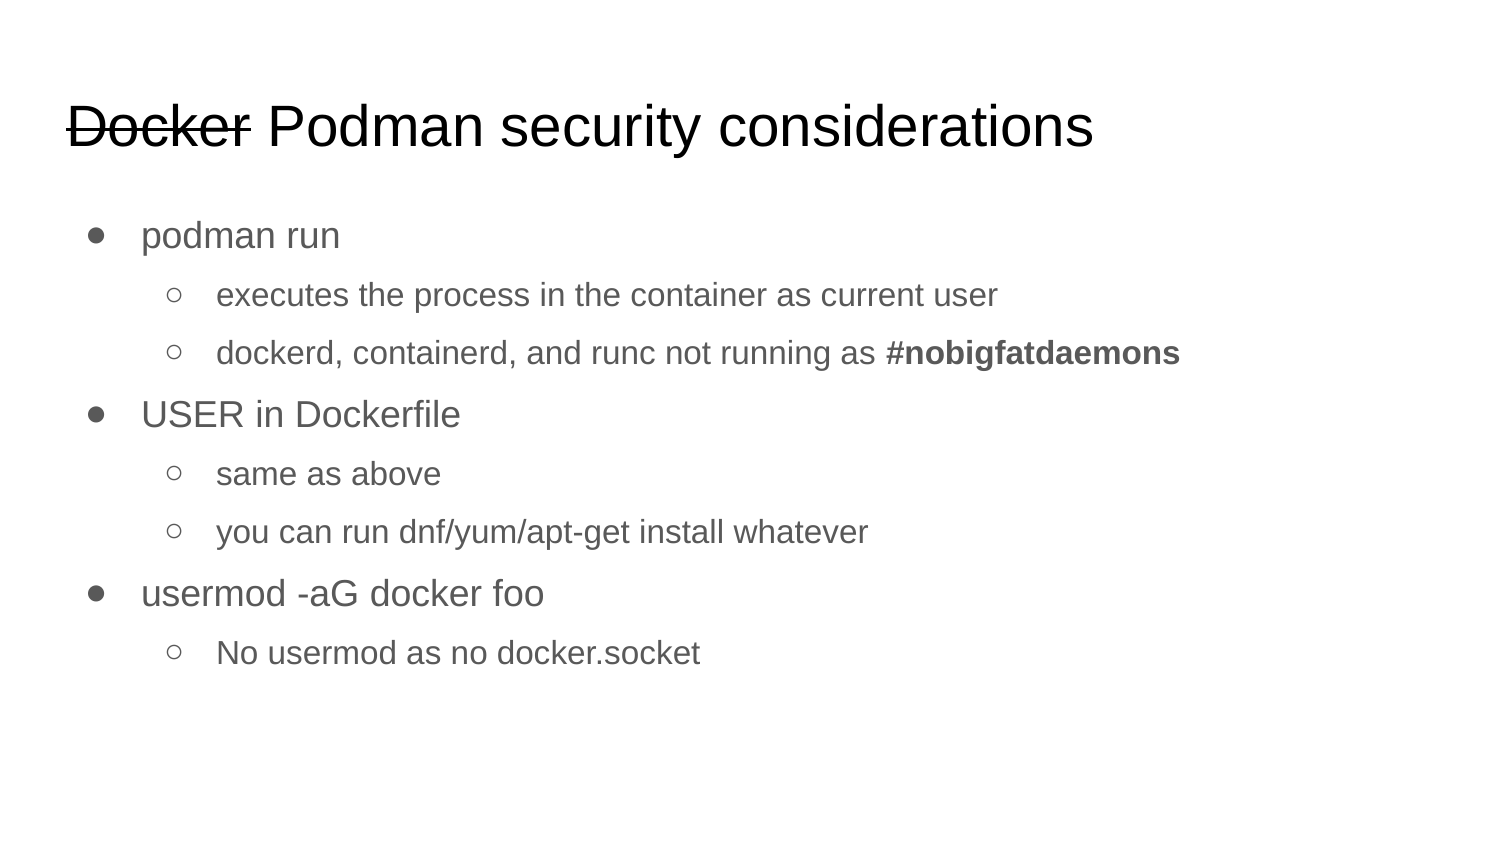

# Docker Podman security considerations
podman run
executes the process in the container as current user
dockerd, containerd, and runc not running as #nobigfatdaemons
USER in Dockerfile
same as above
you can run dnf/yum/apt-get install whatever
usermod -aG docker foo
No usermod as no docker.socket